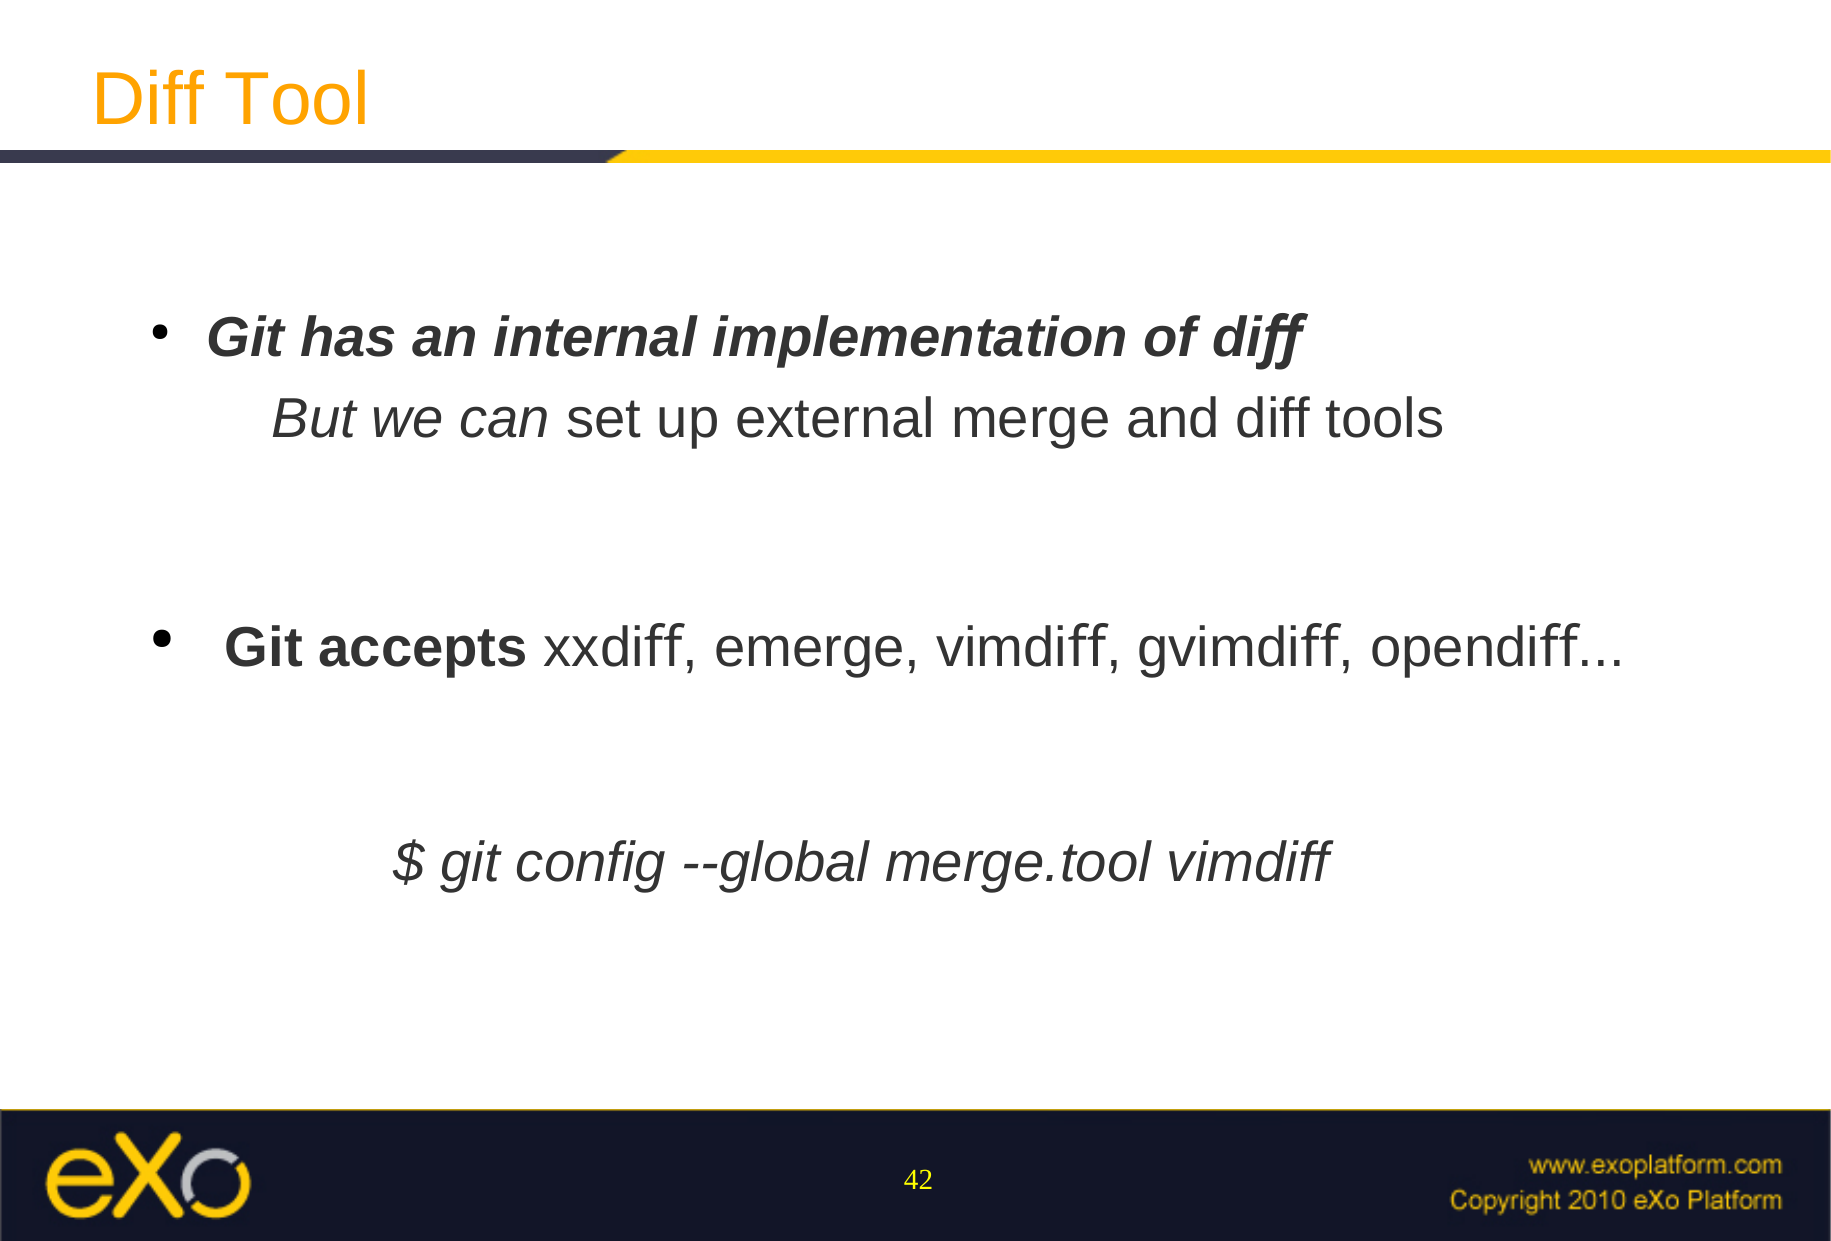

Diff Tool
Git has an internal implementation of diﬀ
But we can set up external merge and diff tools
# Git accepts xxdiﬀ, emerge, vimdiﬀ, gvimdiﬀ, opendiﬀ...
$ git config --global merge.tool vimdiff